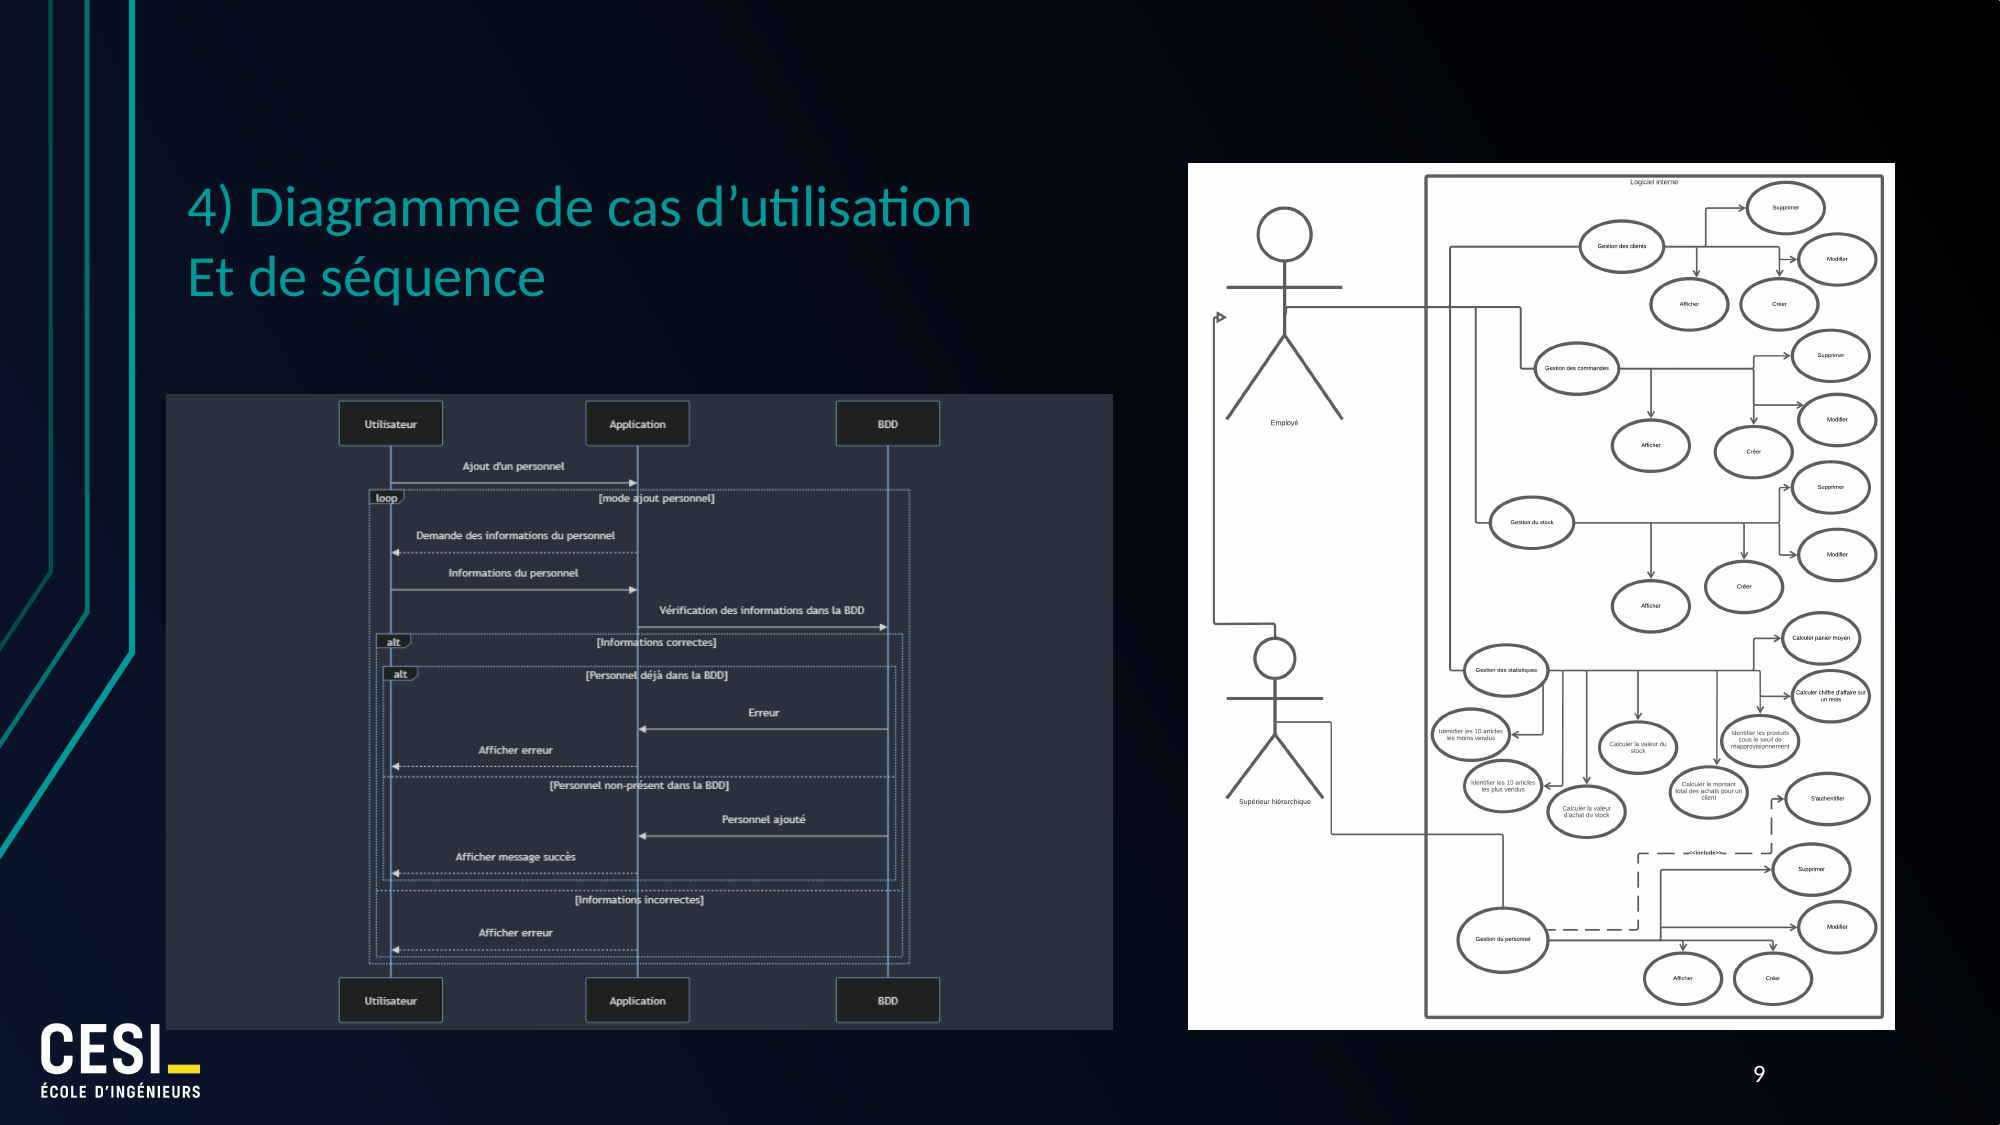

4) Diagramme de cas d’utilisation
Et de séquence